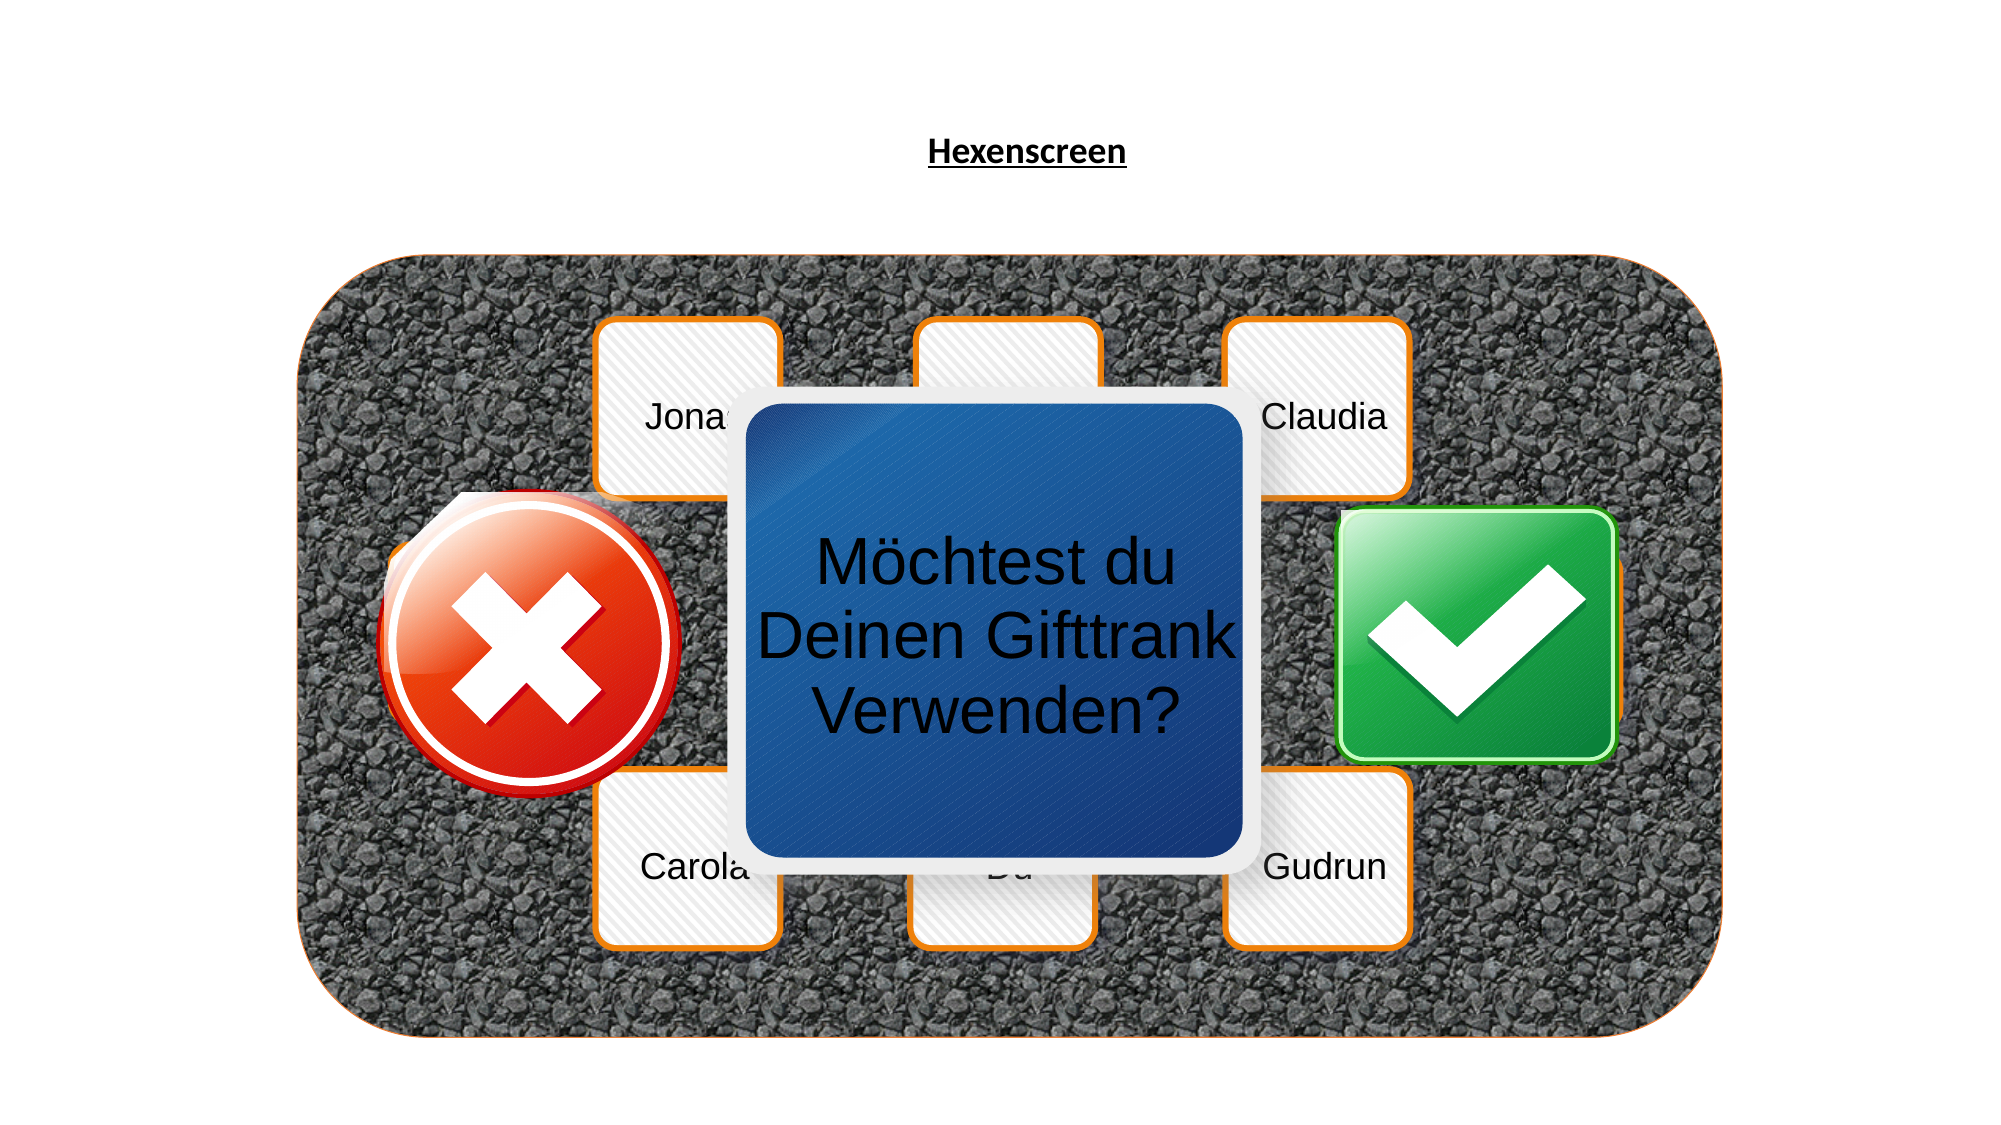

Hexenscreen
Jonas
Peter
Claudia
Möchtest du
Deinen Gifttrank
Verwenden?
Fred
Emanuel
Carola
Du
Gudrun